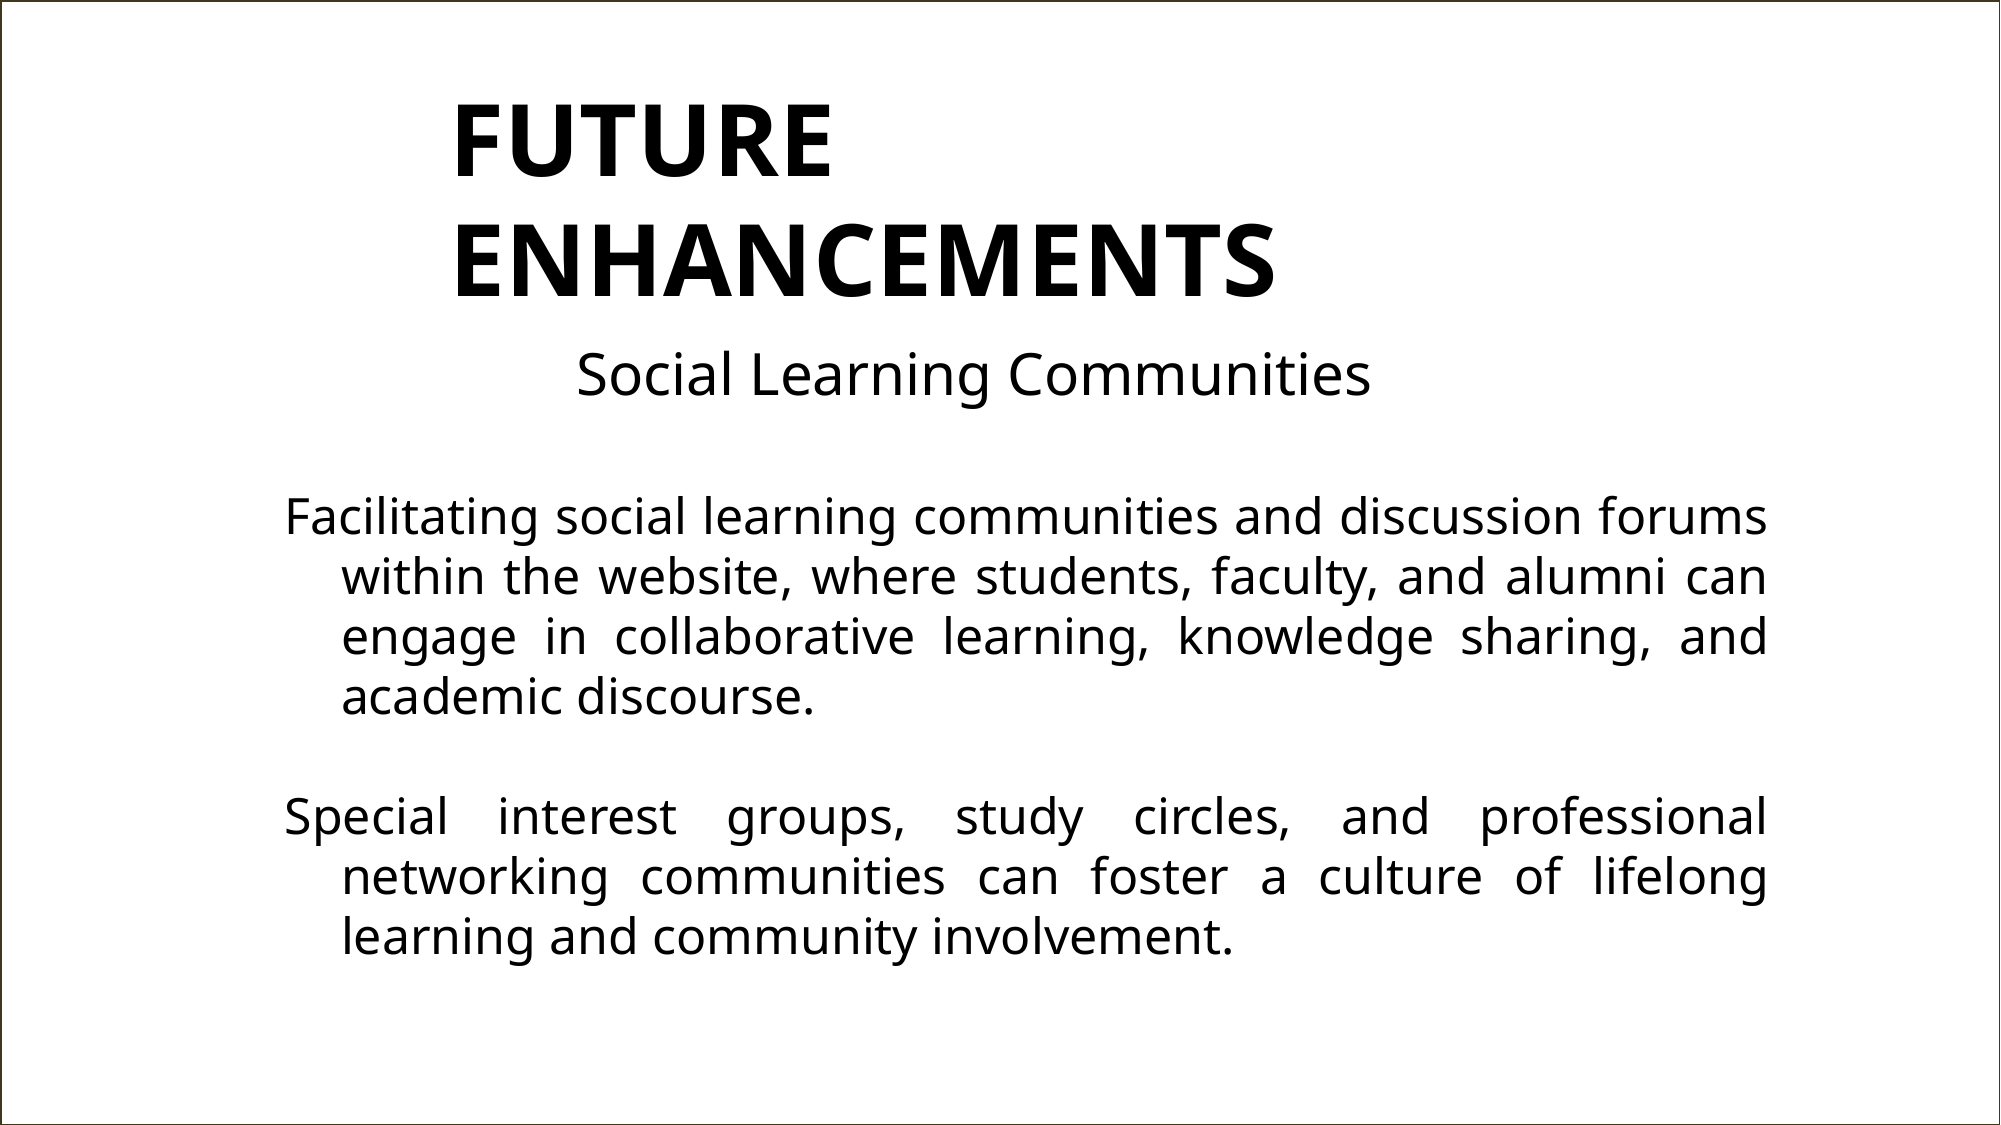

FUTURE ENHANCEMENTS
Alumni Career Services Platform
Social Learning Communities
Ongoing Maintenance and Updates
Expanding the alumni section of the website to include a comprehensive career services platform, offering job search tools, networking opportunities, mentorship programs, and professional development.
Alumni can access exclusive job listings, career webinars, and industry insights to support their ongoing career growth.
Facilitating social learning communities and discussion forums within the website, where students, faculty, and alumni can engage in collaborative learning, knowledge sharing, and academic discourse.
Special interest groups, study circles, and professional networking communities can foster a culture of lifelong learning and community involvement.
Committing to ongoing maintenance, security updates, and content refreshes to keep the website relevant, secure, and up-to-date with the latest industry trends and technological advancements.
Regular user feedback surveys and usability testing can provide valuable input for iterative improvements and feature enhancements.